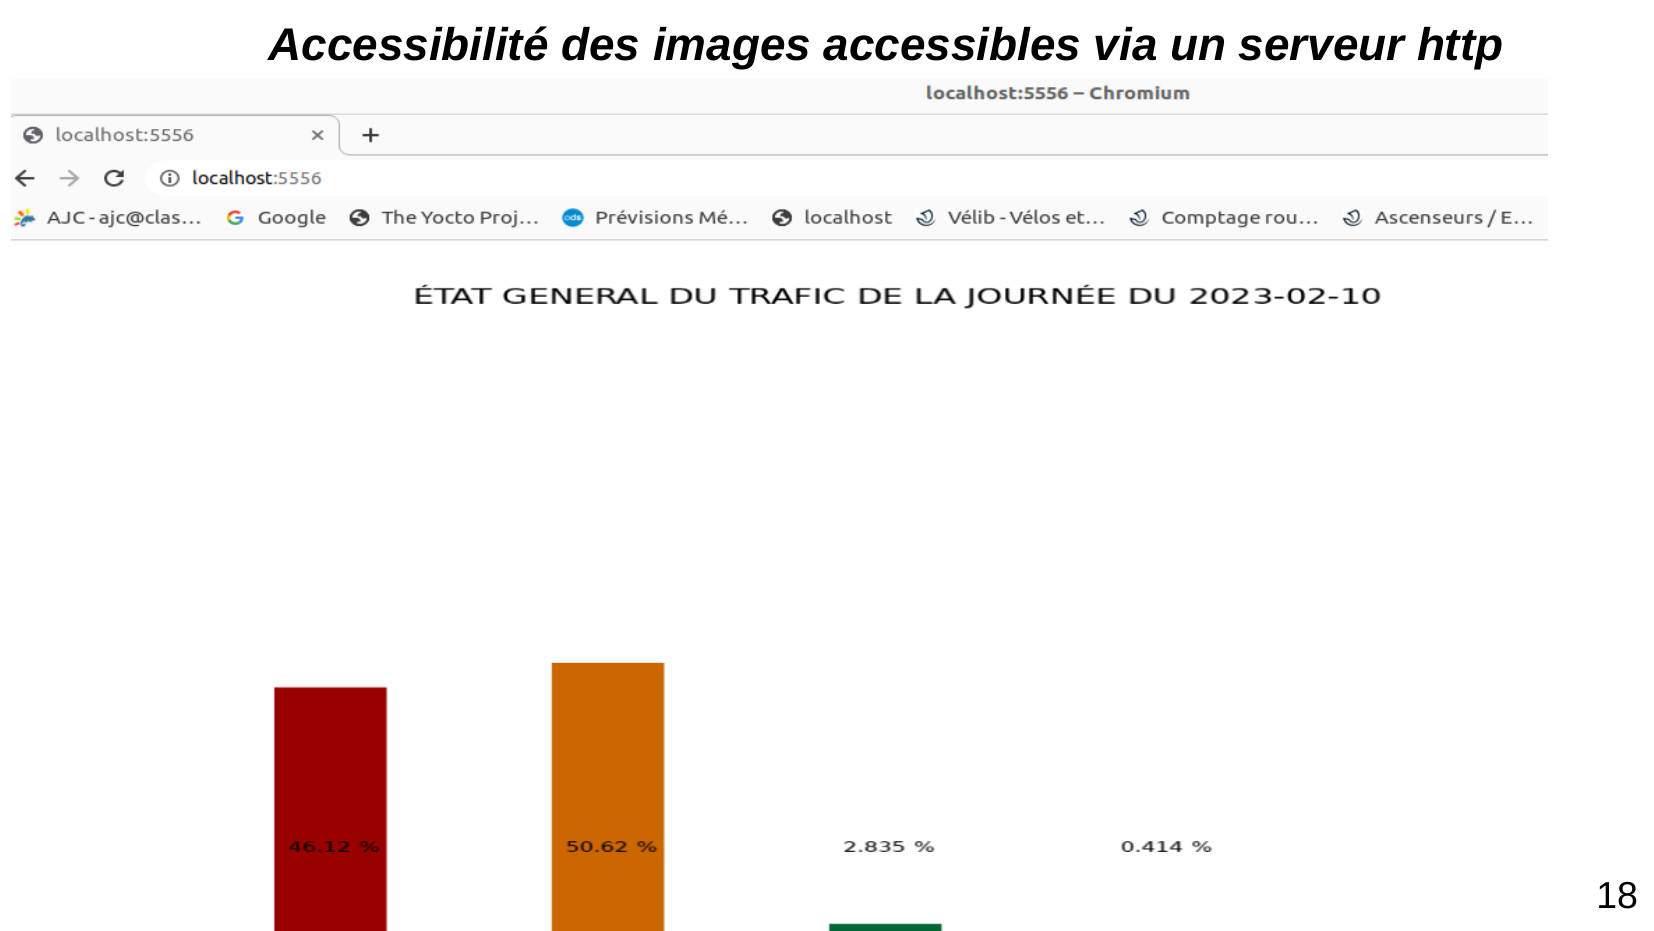

Accessibilité des images accessibles via un serveur http